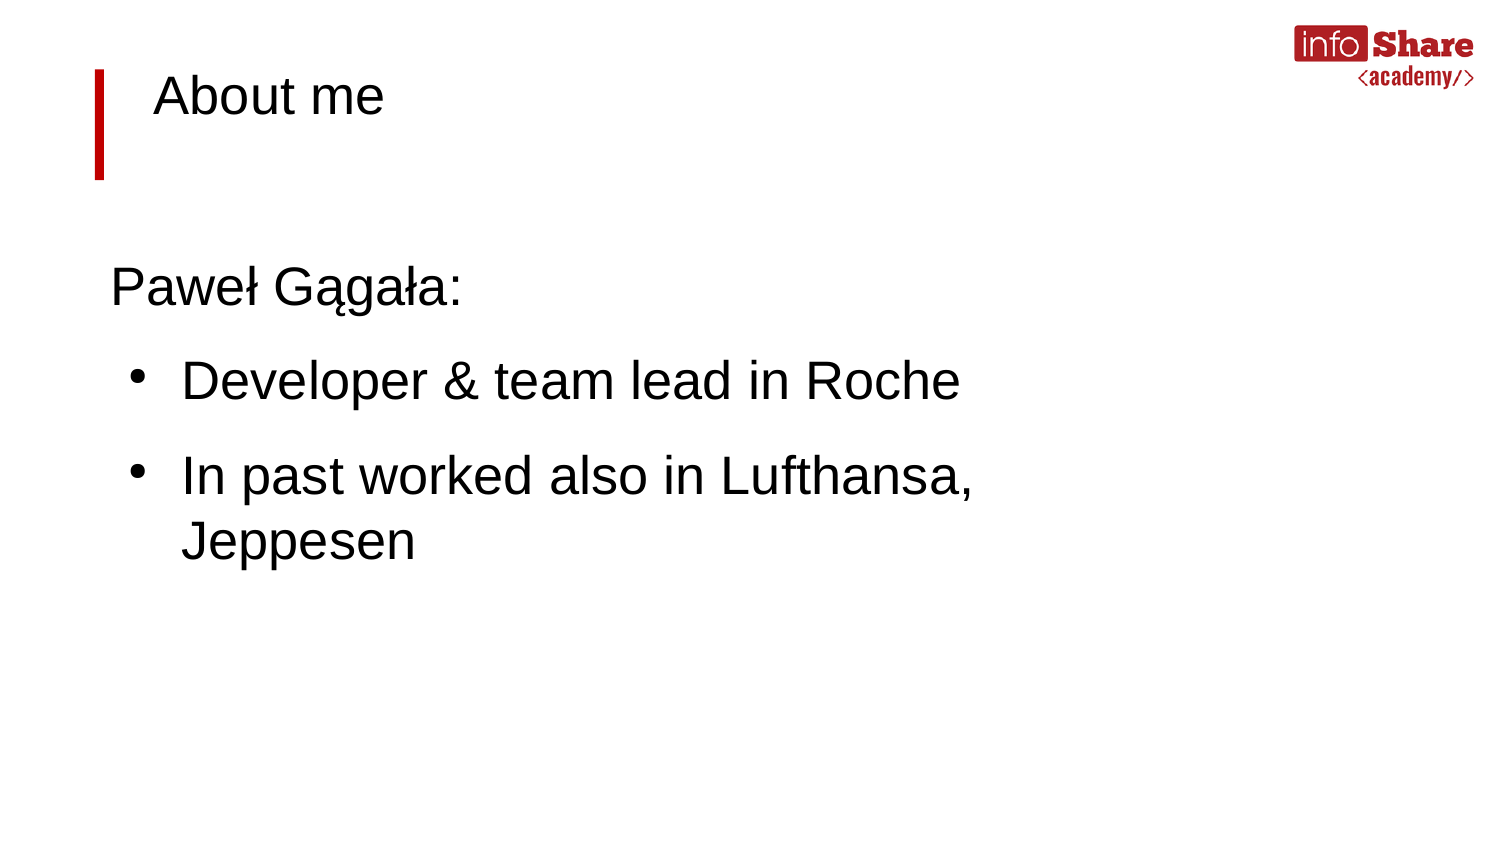

# About me
Paweł Gągała:
Developer & team lead in Roche
In past worked also in Lufthansa, Jeppesen